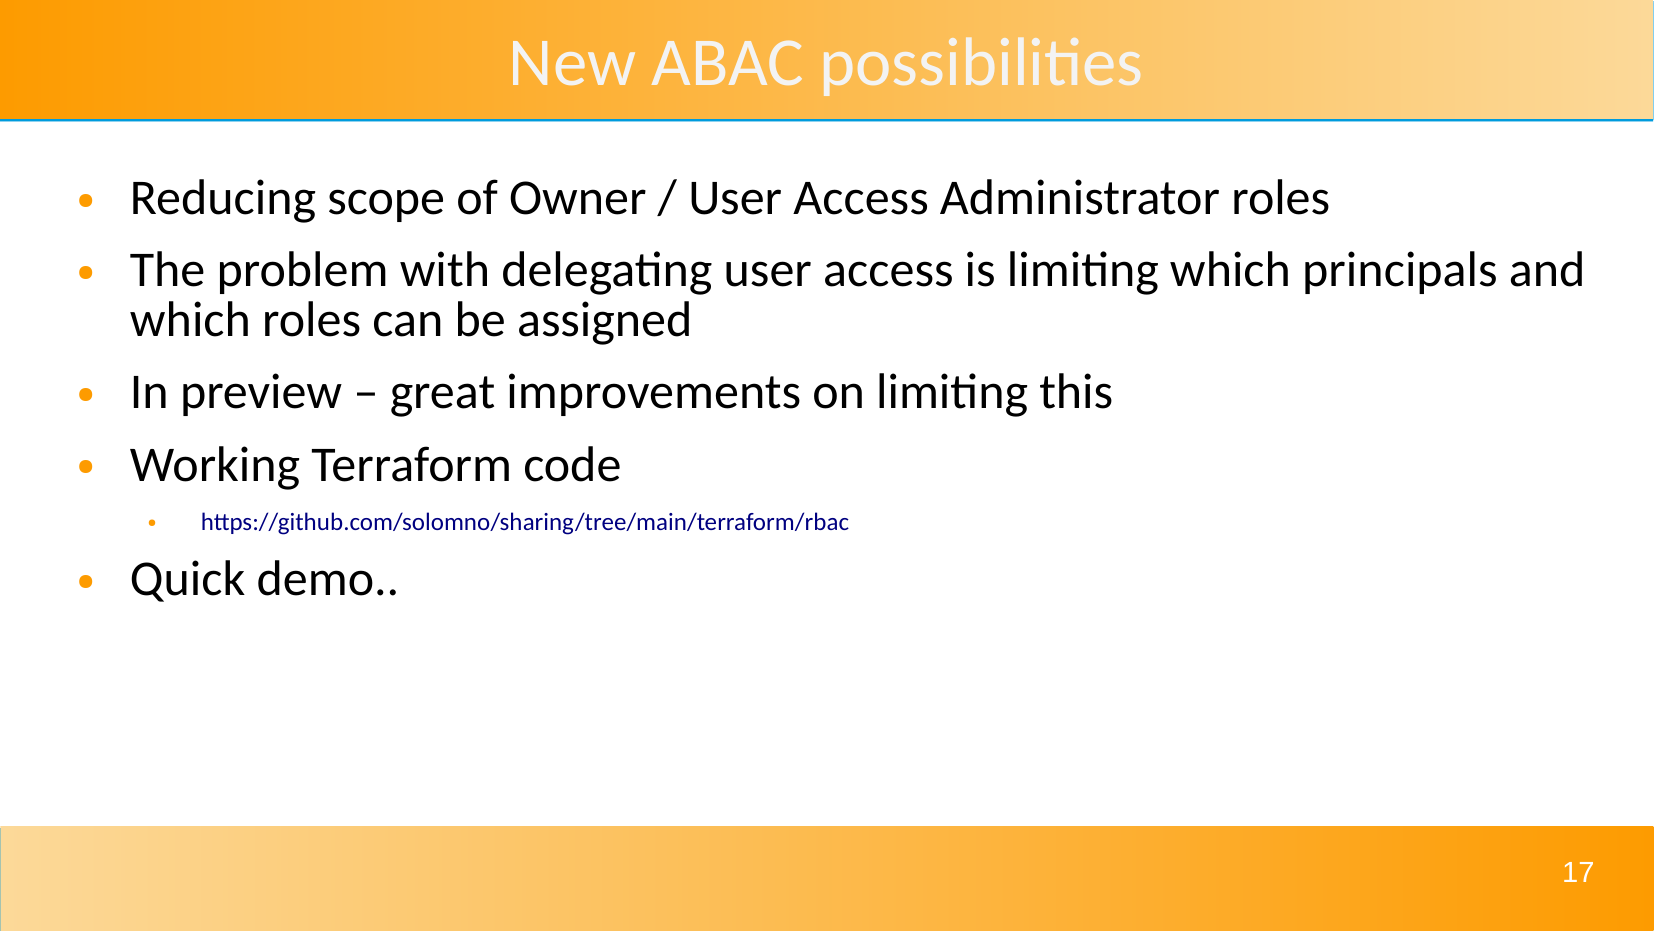

# New ABAC possibilities
Reducing scope of Owner / User Access Administrator roles
The problem with delegating user access is limiting which principals and which roles can be assigned
In preview – great improvements on limiting this
Working Terraform code
https://github.com/solomno/sharing/tree/main/terraform/rbac
Quick demo..
17